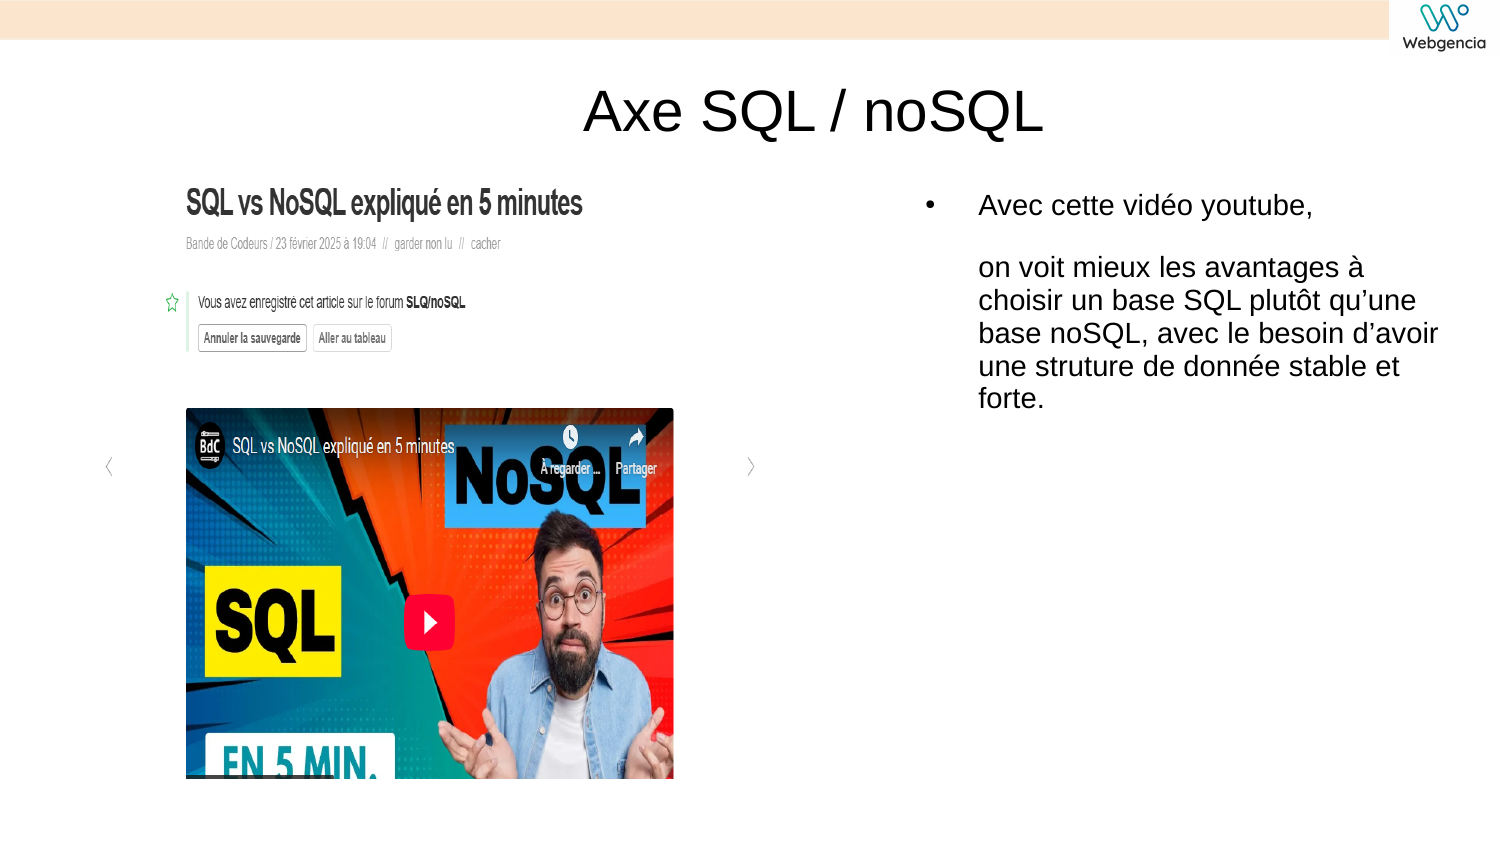

# Axe SQL / noSQL
Avec cette vidéo youtube,
on voit mieux les avantages à choisir un base SQL plutôt qu’une base noSQL, avec le besoin d’avoir une struture de donnée stable et forte.